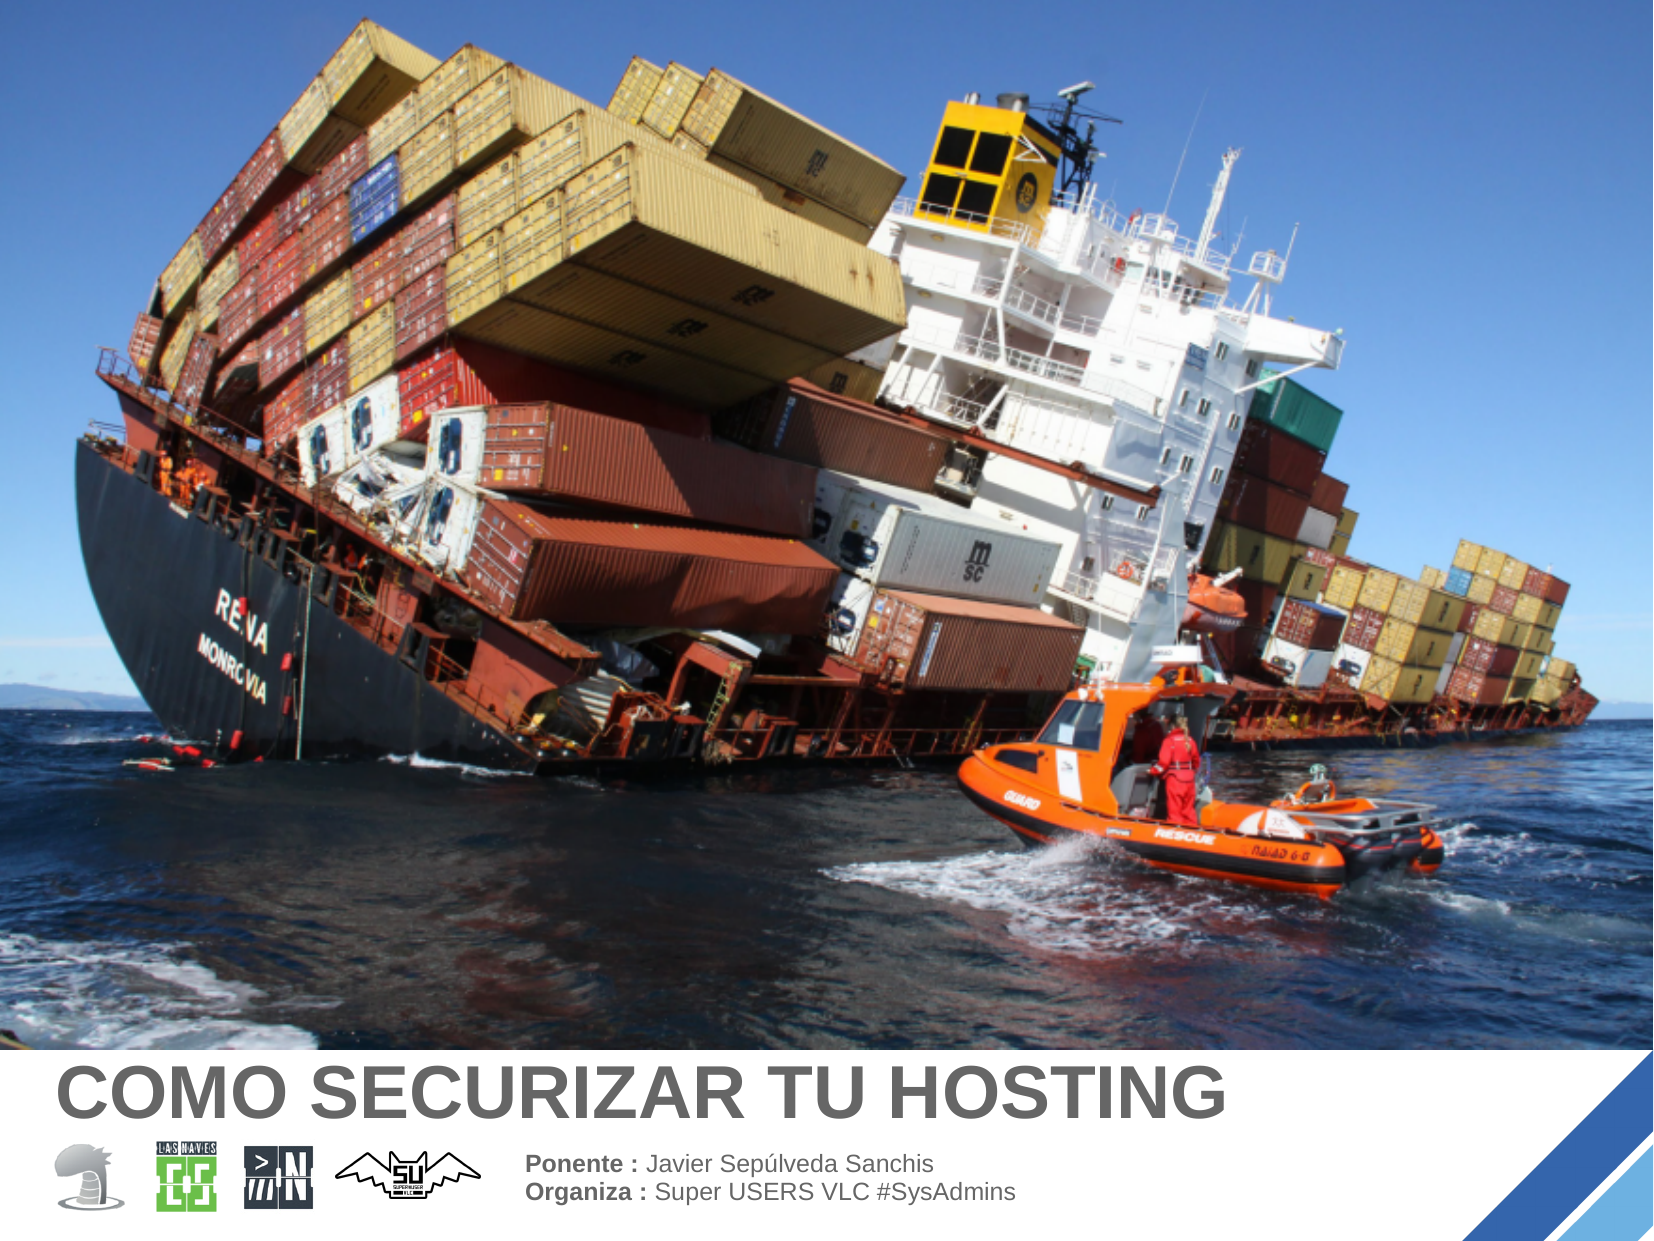

# COMO SECURIZAR TU HOSTING
Ponente : Javier Sepúlveda Sanchis
Organiza : Super USERS VLC #SysAdmins